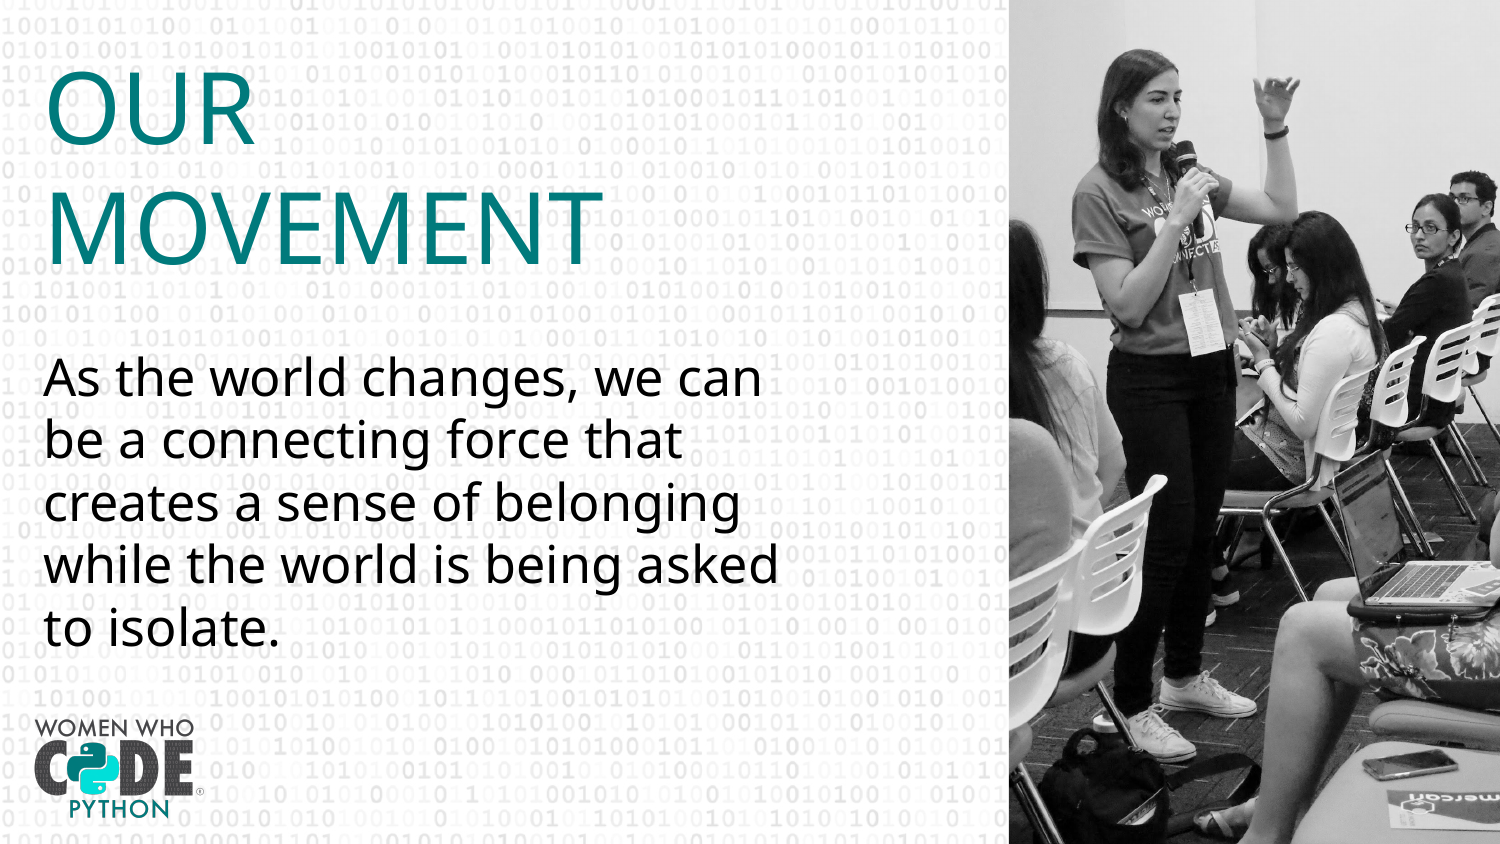

OUR MOVEMENT
As the world changes, we can be a connecting force that creates a sense of belonging while the world is being asked to isolate.